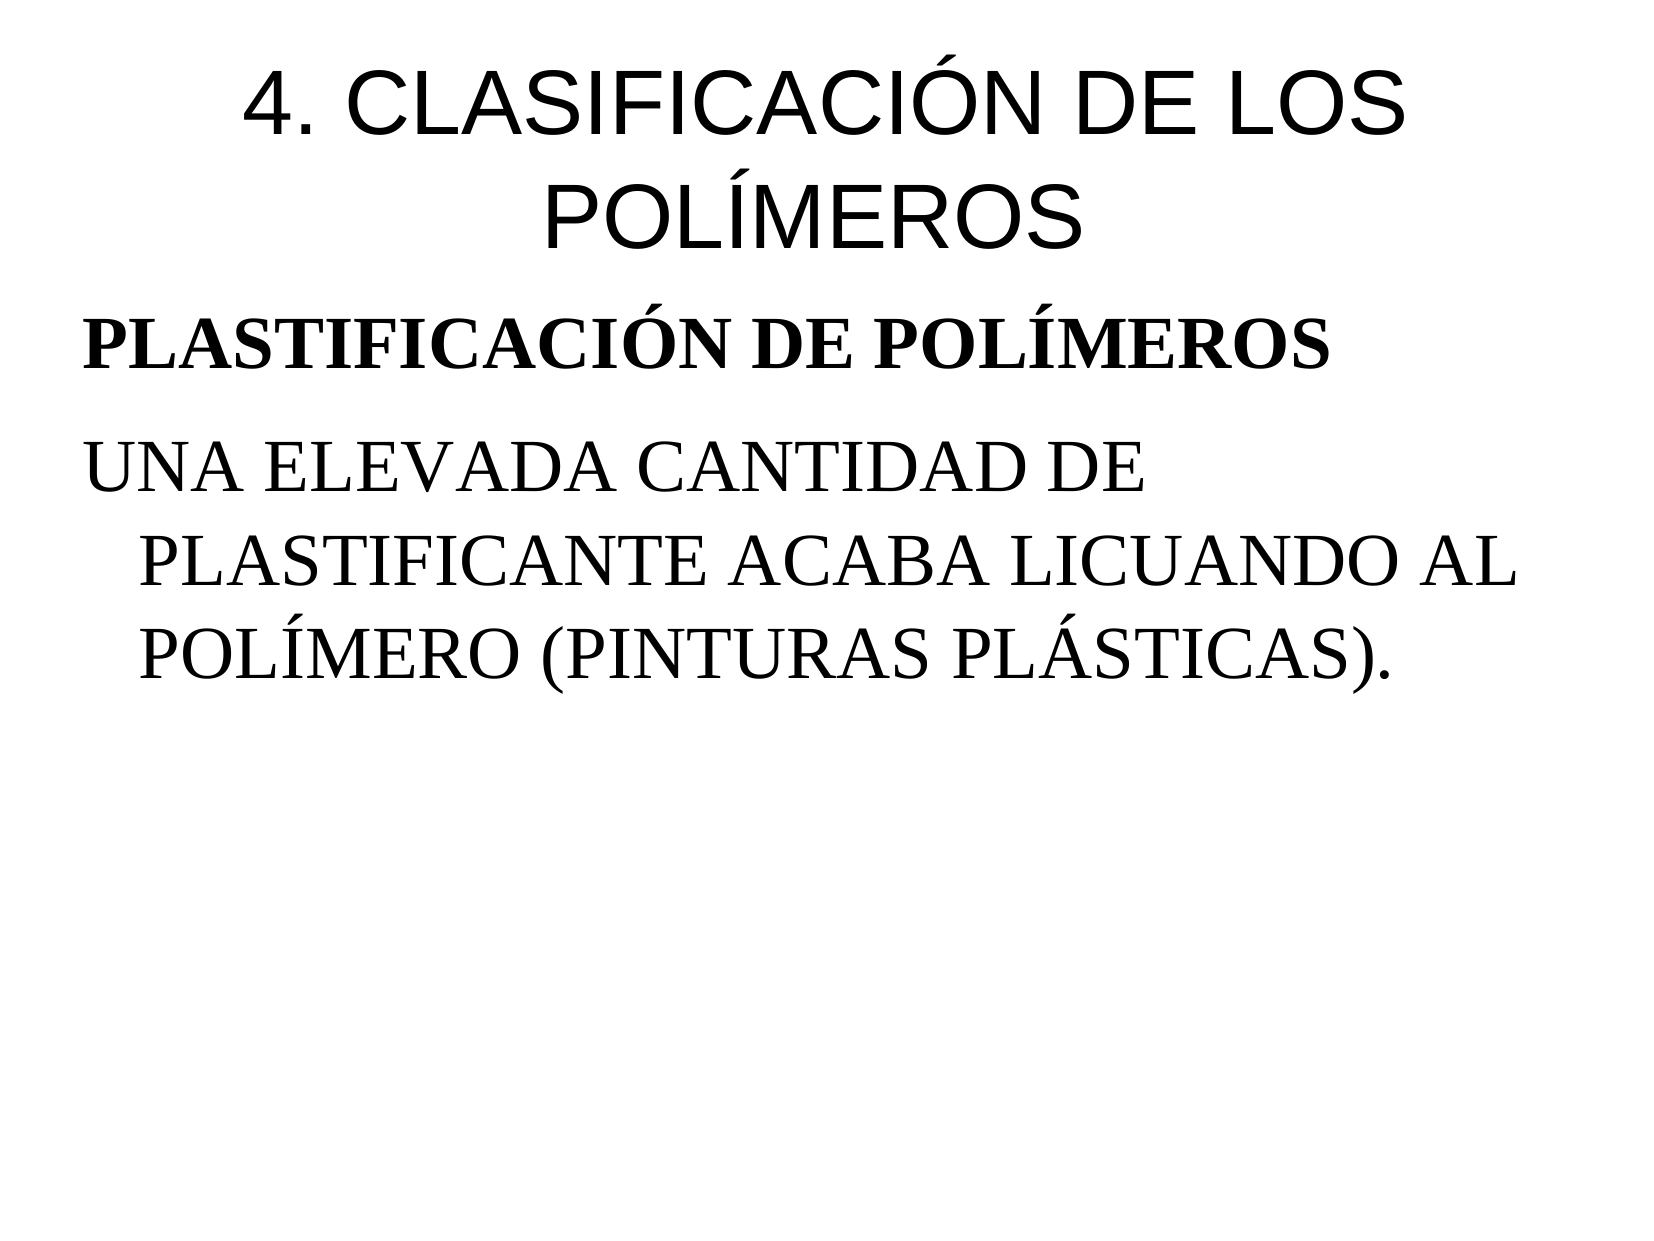

# 4. CLASIFICACIÓN DE LOS POLÍMEROS
PLASTIFICACIÓN DE POLÍMEROS
UNA ELEVADA CANTIDAD DE PLASTIFICANTE ACABA LICUANDO AL POLÍMERO (PINTURAS PLÁSTICAS).